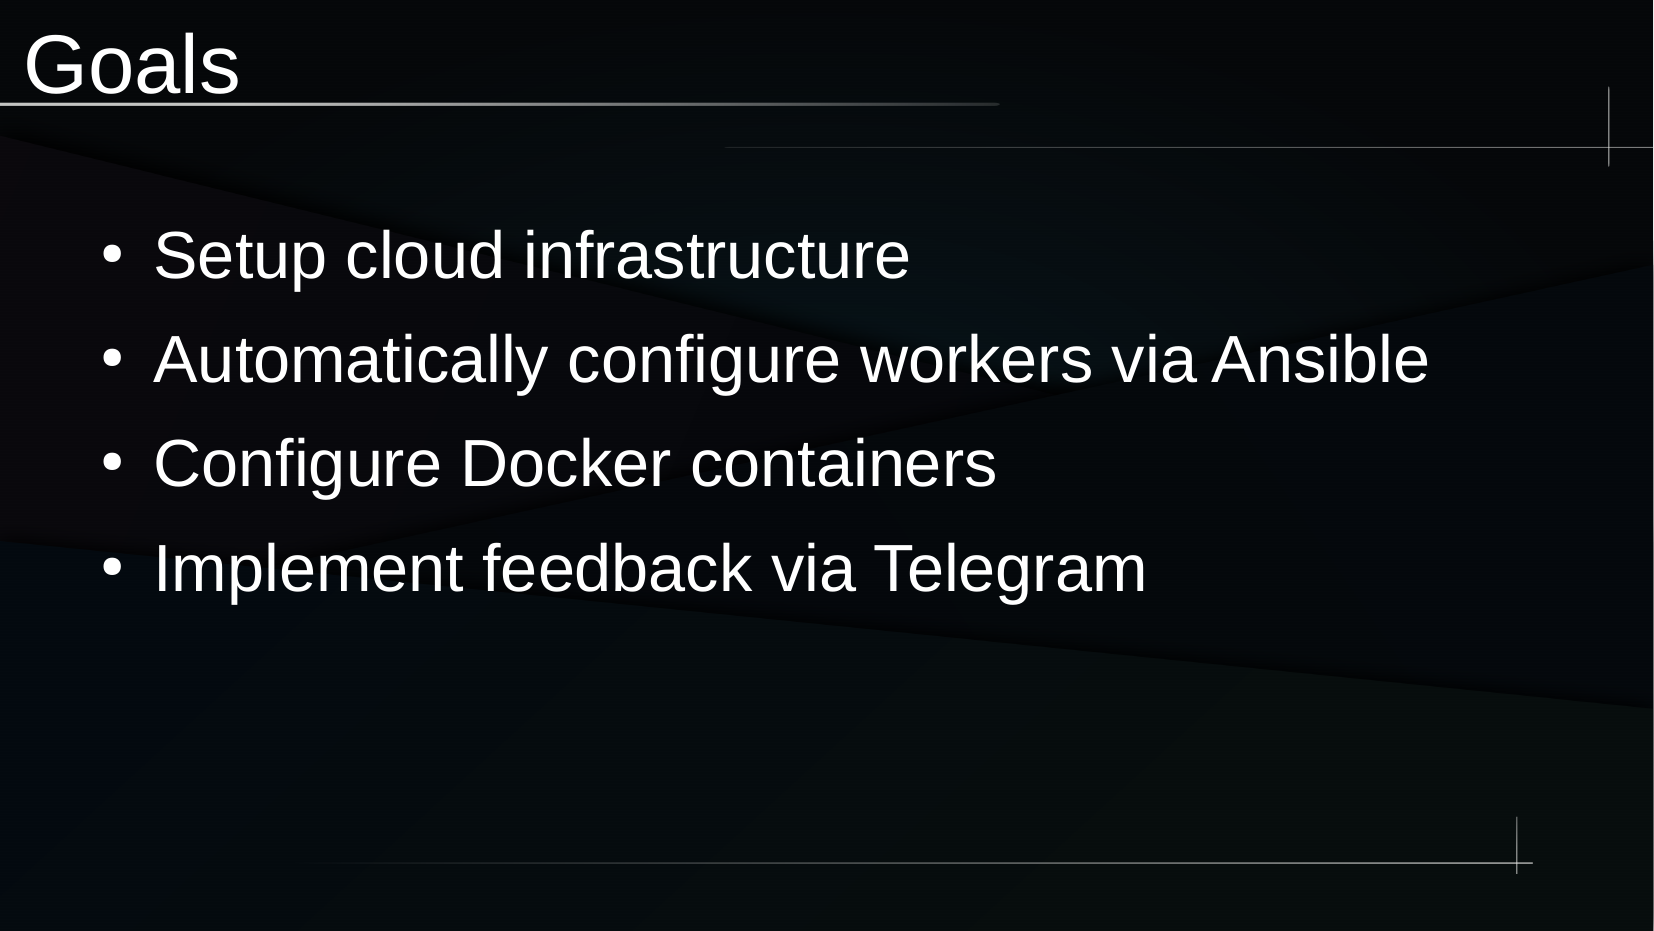

# Goals
Setup cloud infrastructure
Automatically configure workers via Ansible
Configure Docker containers
Implement feedback via Telegram